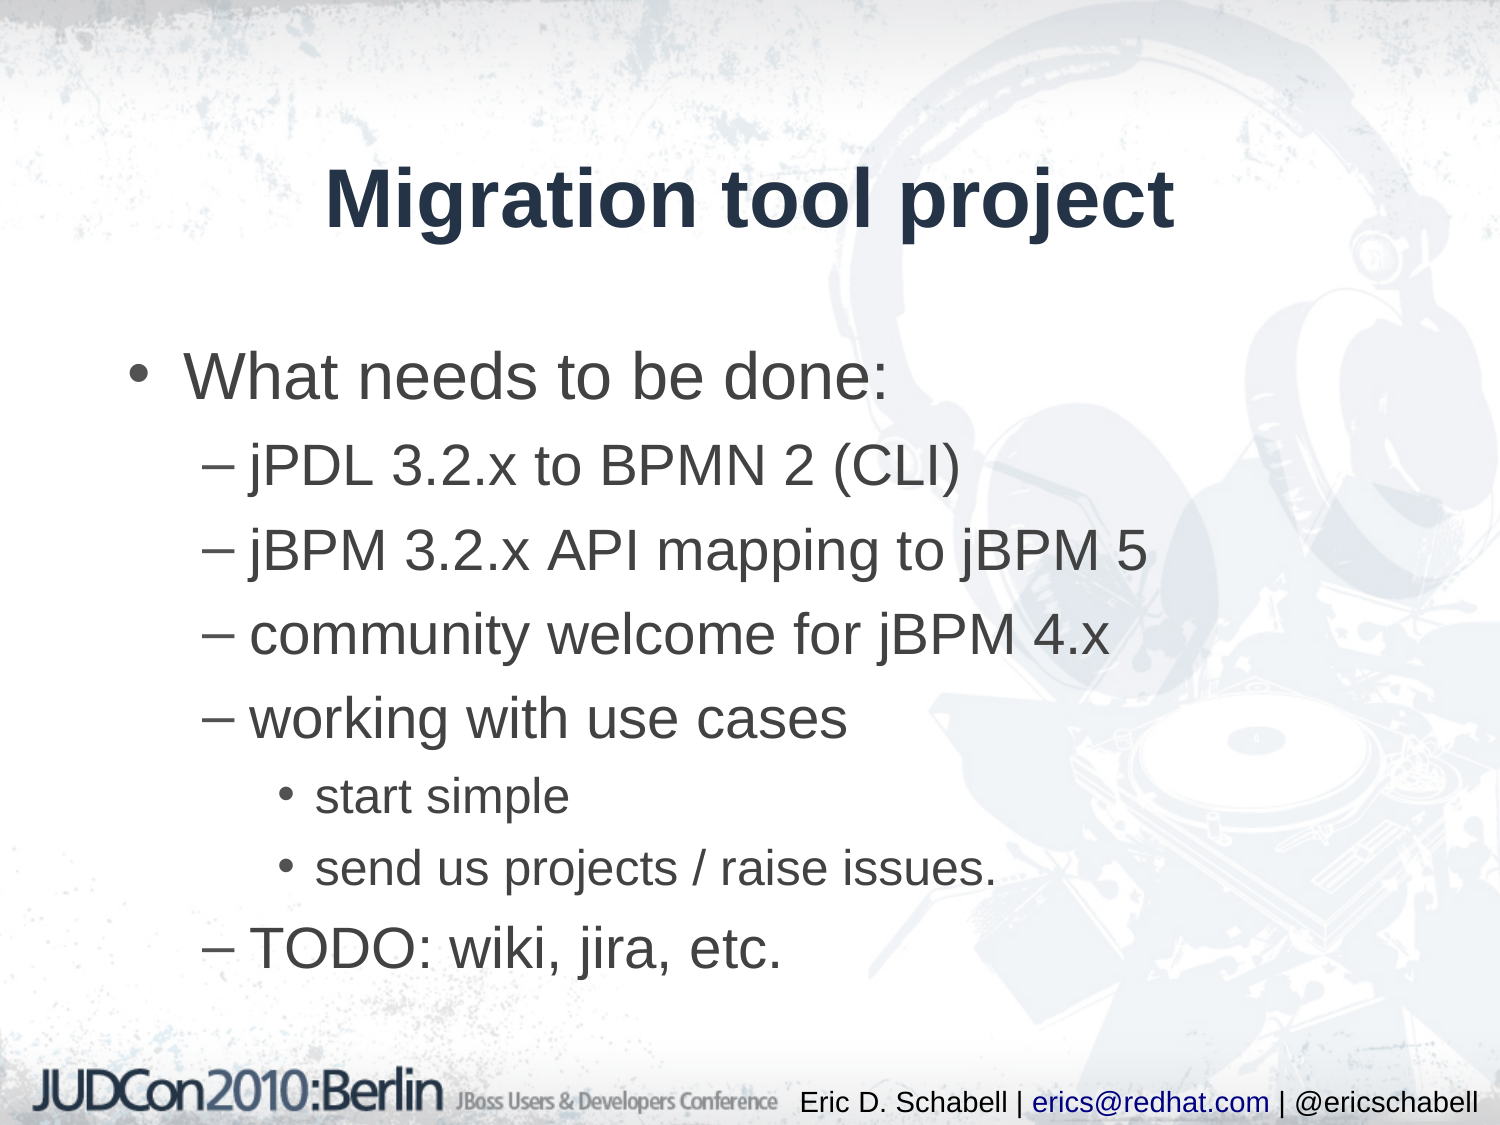

# Migration tool project
What needs to be done:
jPDL 3.2.x to BPMN 2 (CLI)
jBPM 3.2.x API mapping to jBPM 5
community welcome for jBPM 4.x
working with use cases
start simple
send us projects / raise issues.
TODO: wiki, jira, etc.